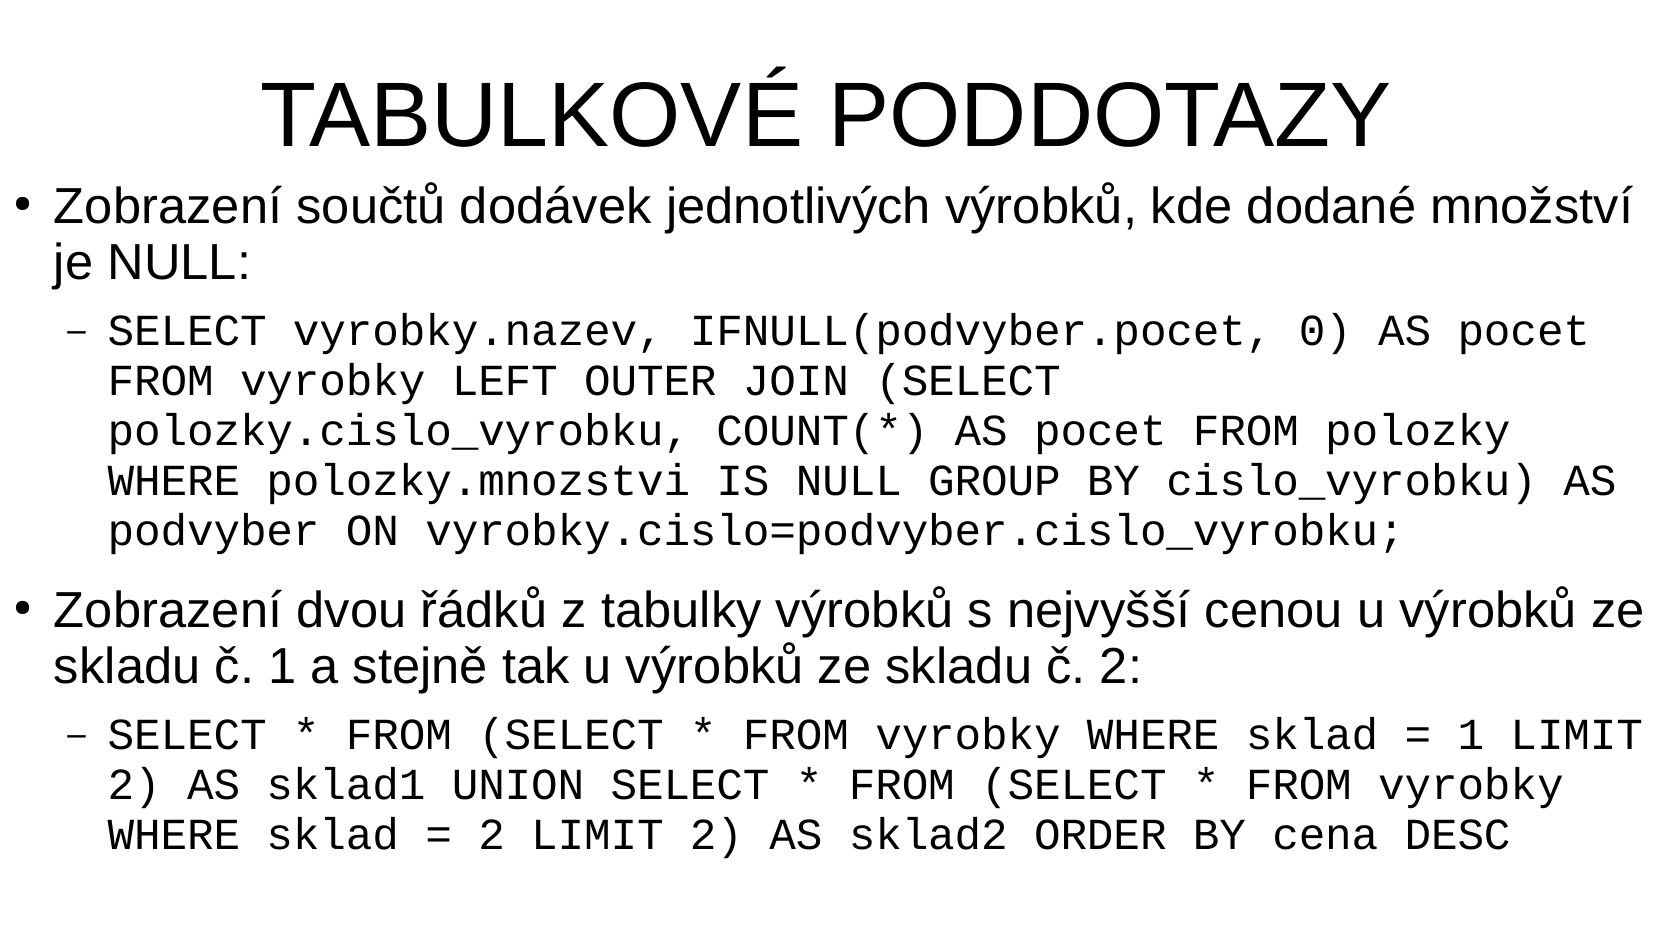

# TABULKOVÉ PODDOTAZY
Zobrazení součtů dodávek jednotlivých výrobků, kde dodané množství je NULL:
SELECT vyrobky.nazev, IFNULL(podvyber.pocet, 0) AS pocet FROM vyrobky LEFT OUTER JOIN (SELECT polozky.cislo_vyrobku, COUNT(*) AS pocet FROM polozky WHERE polozky.mnozstvi IS NULL GROUP BY cislo_vyrobku) AS podvyber ON vyrobky.cislo=podvyber.cislo_vyrobku;
Zobrazení dvou řádků z tabulky výrobků s nejvyšší cenou u výrobků ze skladu č. 1 a stejně tak u výrobků ze skladu č. 2:
SELECT * FROM (SELECT * FROM vyrobky WHERE sklad = 1 LIMIT 2) AS sklad1 UNION SELECT * FROM (SELECT * FROM vyrobky WHERE sklad = 2 LIMIT 2) AS sklad2 ORDER BY cena DESC